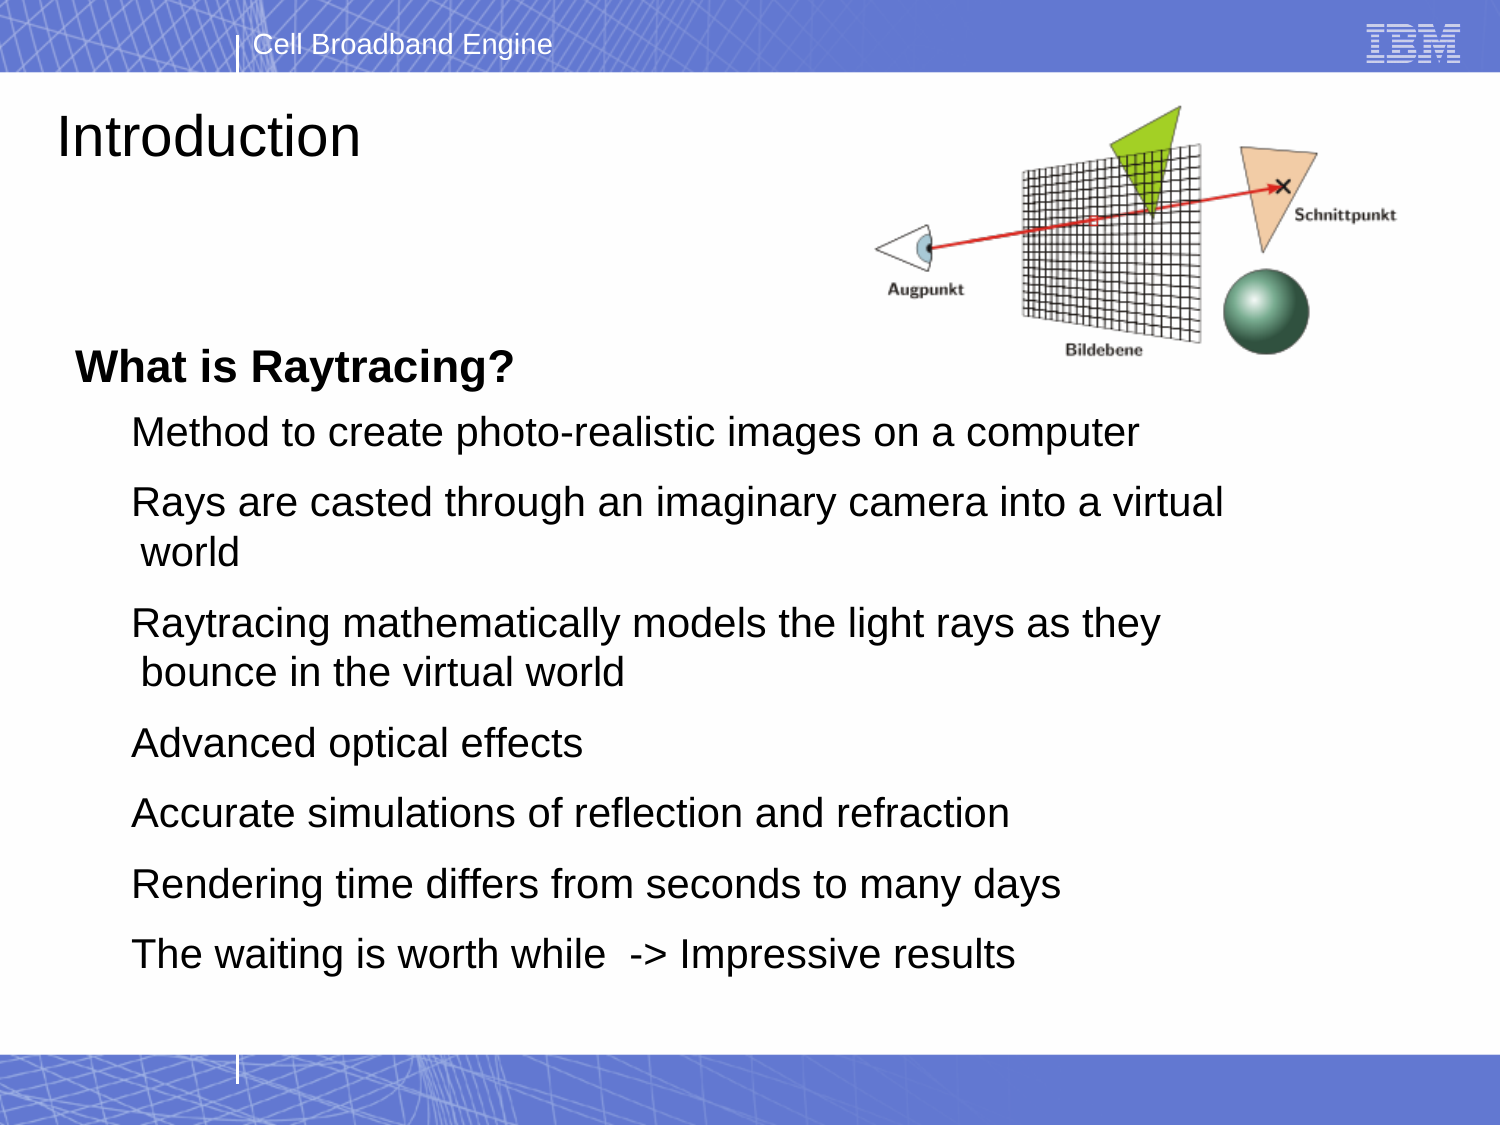

# Introduction
What is Raytracing?
 Method to create photo-realistic images on a computer
 Rays are casted through an imaginary camera into a virtual world
 Raytracing mathematically models the light rays as they bounce in the virtual world
 Advanced optical effects
 Accurate simulations of reflection and refraction
 Rendering time differs from seconds to many days
 The waiting is worth while -> Impressive results